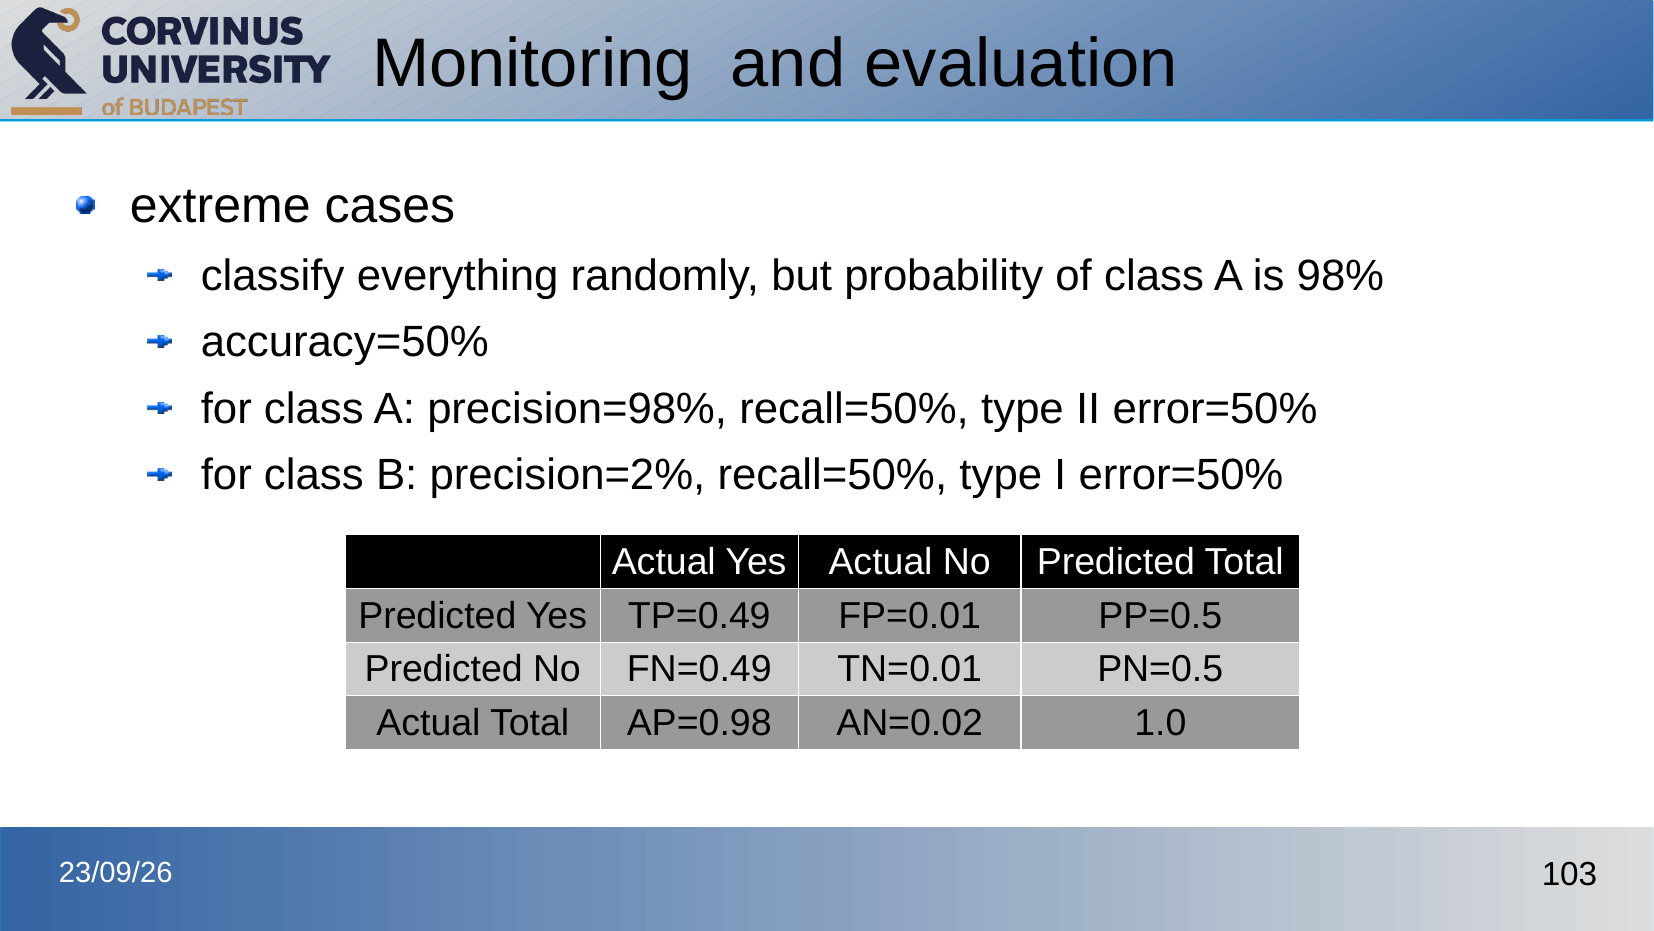

# Monitoring and evaluation
extreme cases
classify everything randomly, but probability of class A is 98%
accuracy=50%
for class A: precision=98%, recall=50%, type II error=50%
for class B: precision=2%, recall=50%, type I error=50%
| | Actual Yes | Actual No | Predicted Total |
| --- | --- | --- | --- |
| Predicted Yes | TP=0.49 | FP=0.01 | PP=0.5 |
| Predicted No | FN=0.49 | TN=0.01 | PN=0.5 |
| Actual Total | AP=0.98 | AN=0.02 | 1.0 |